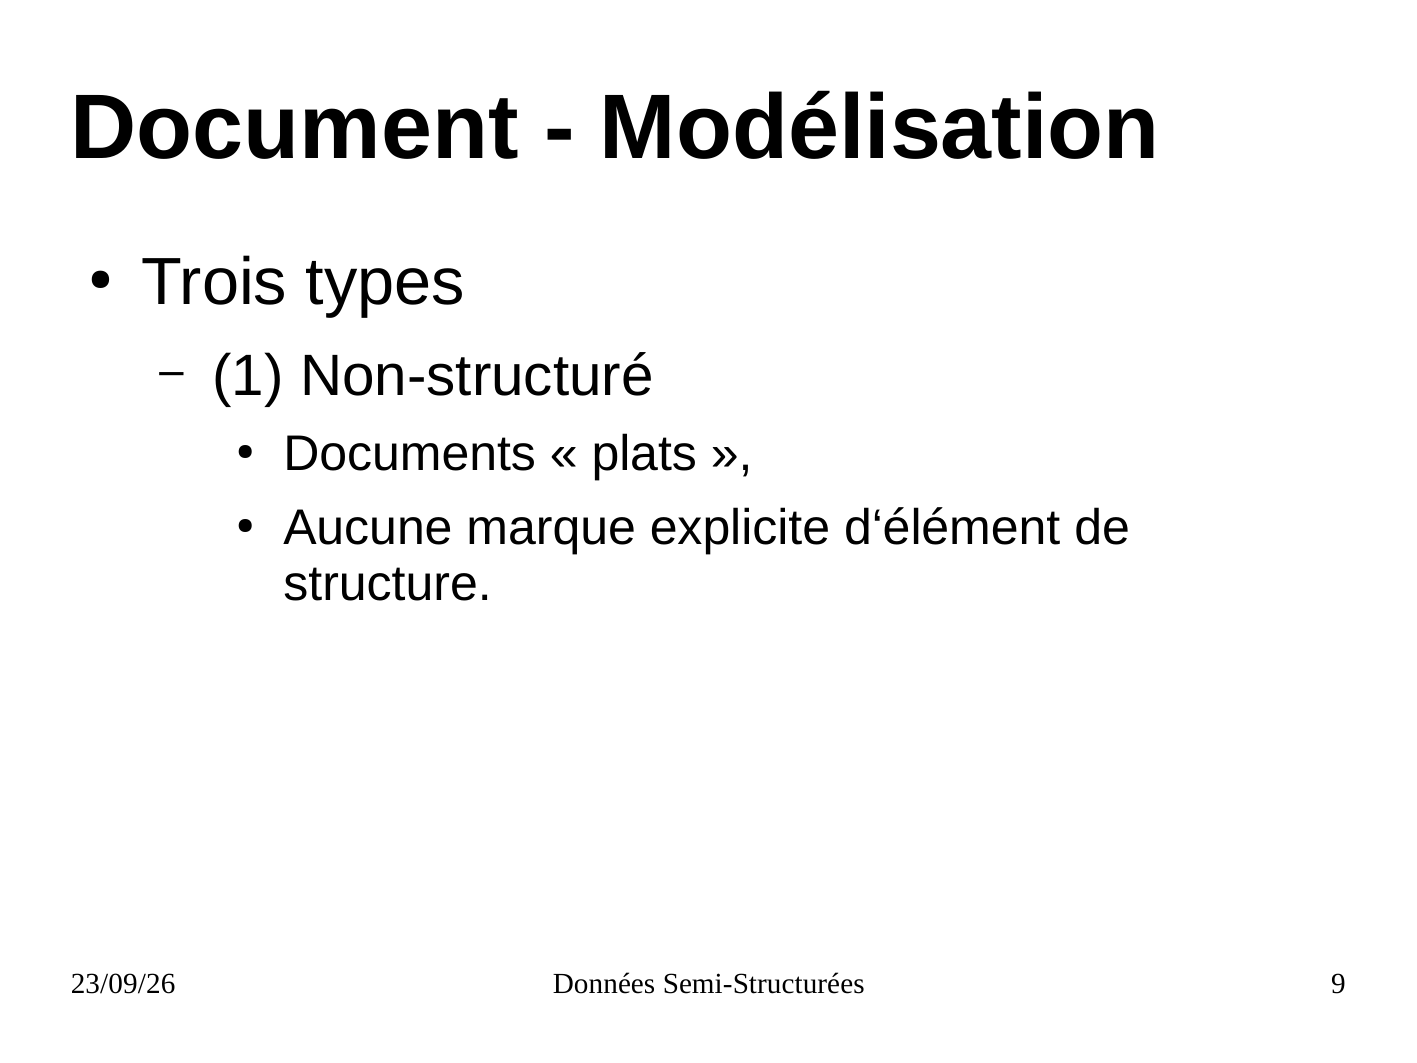

# Document - Modélisation
Trois types
(1) Non-structuré
Documents « plats »,
Aucune marque explicite d‘élément de structure.
Données Semi-Structurées
9